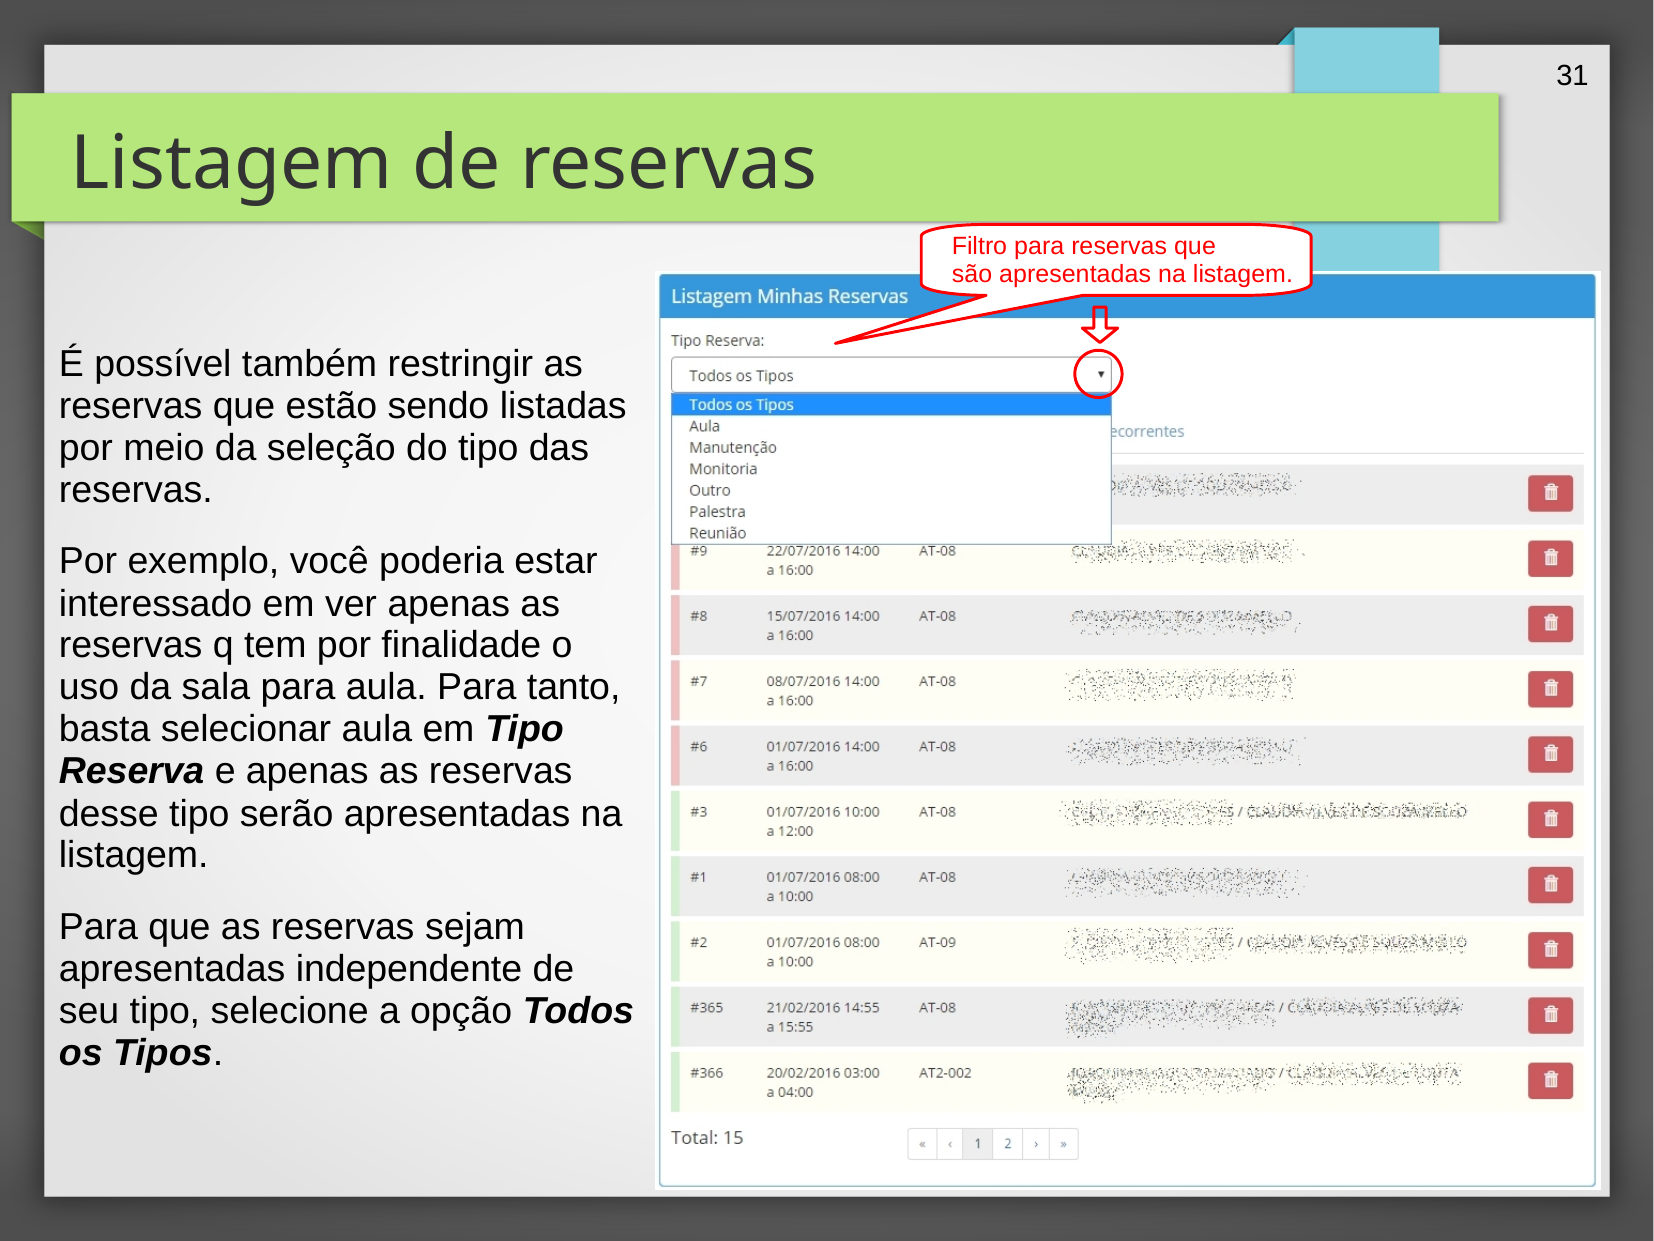

31
# Listagem de reservas
Filtro para reservas que
são apresentadas na listagem.
É possível também restringir as reservas que estão sendo listadas por meio da seleção do tipo das reservas.
Por exemplo, você poderia estar interessado em ver apenas as reservas q tem por finalidade o uso da sala para aula. Para tanto, basta selecionar aula em Tipo Reserva e apenas as reservas desse tipo serão apresentadas na listagem.
Para que as reservas sejam apresentadas independente de seu tipo, selecione a opção Todos os Tipos.